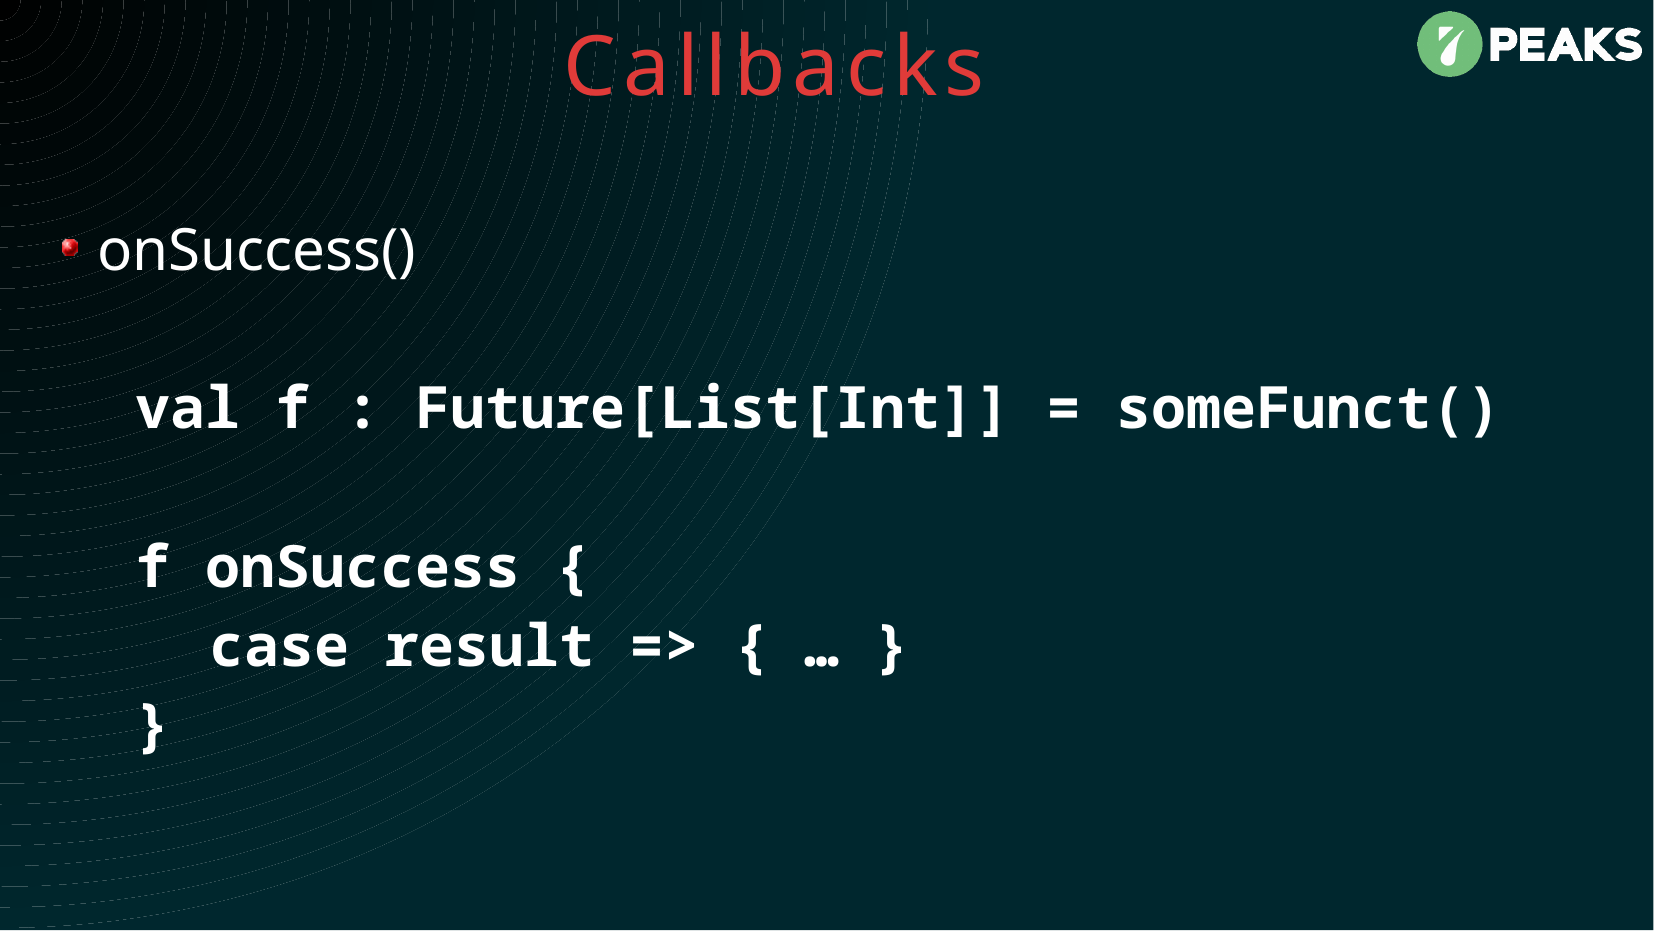

Callbacks
onSuccess()
	val f : Future[List[Int]] = someFunct()
	f onSuccess {
		case result => { … }
	}